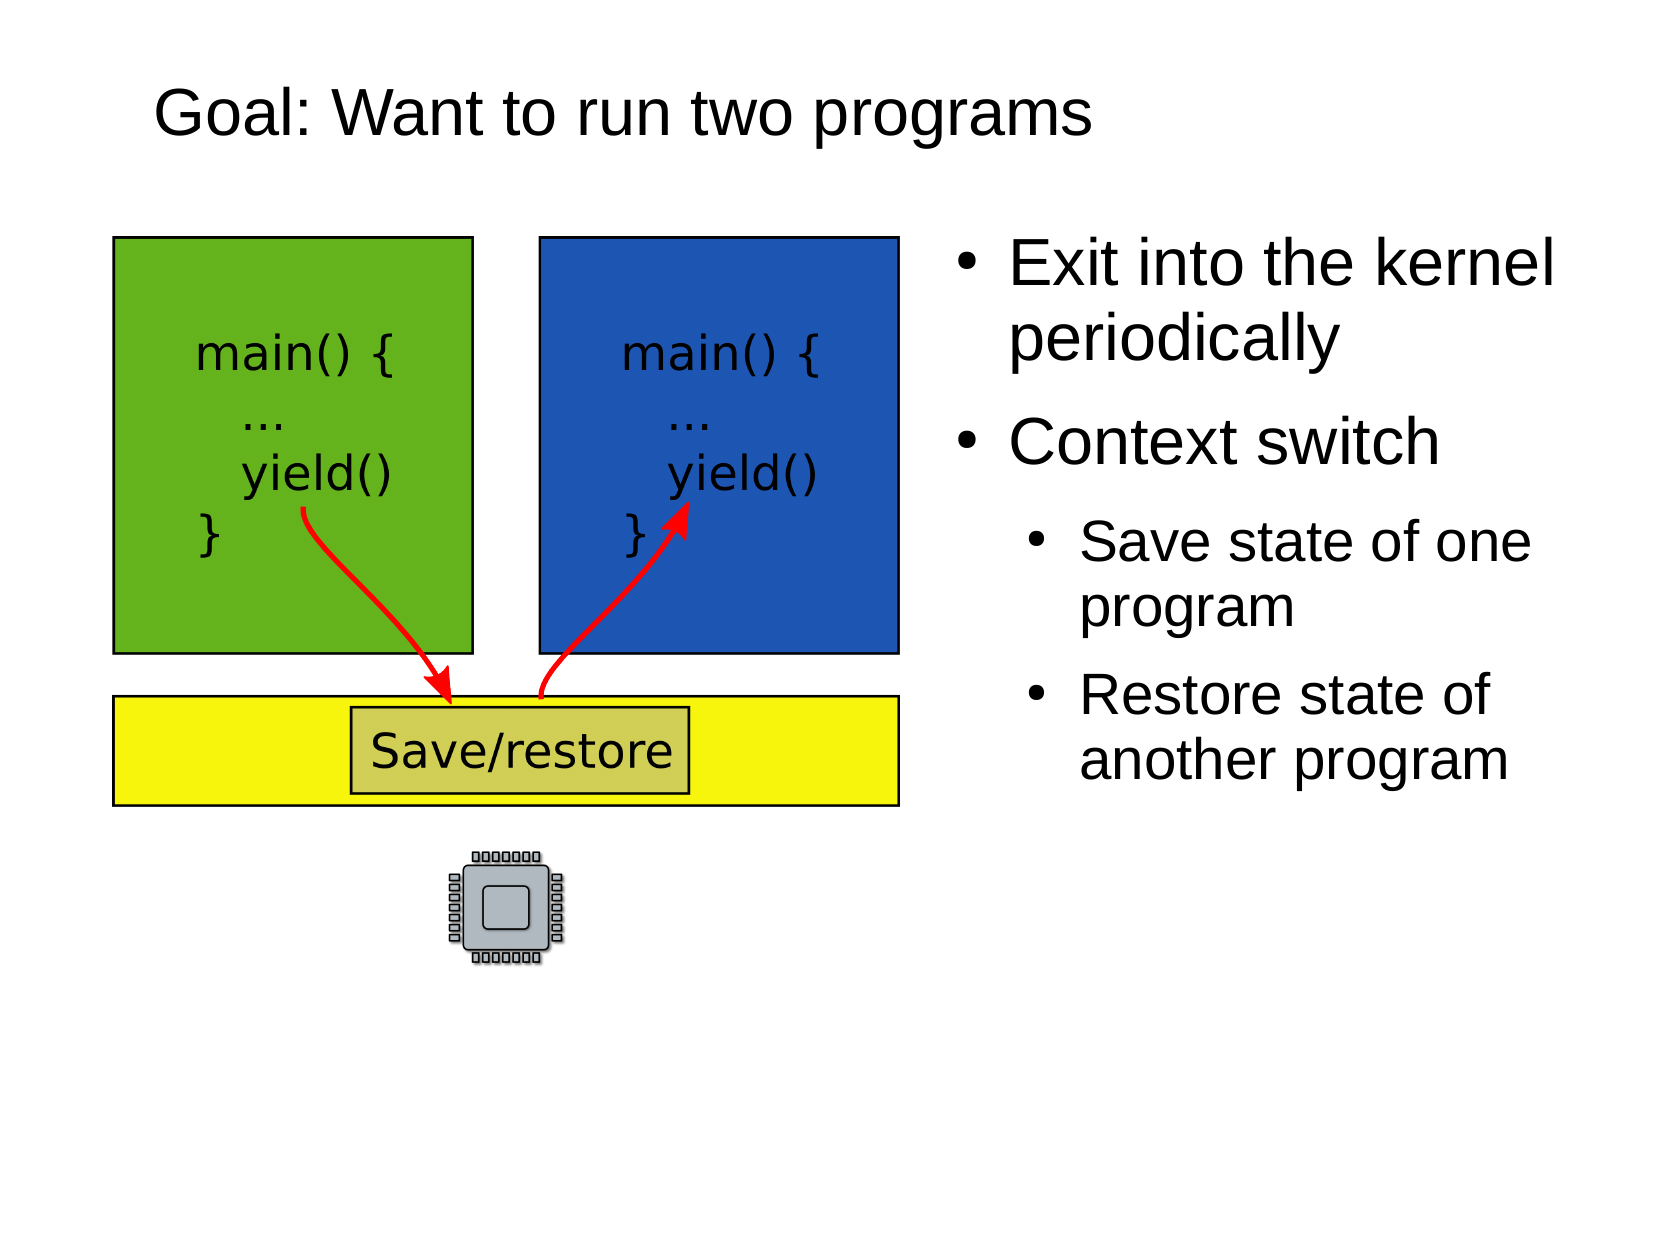

# Goal: Want to run two programs
Exit into the kernel periodically
Context switch
Save state of one program
Restore state of another program